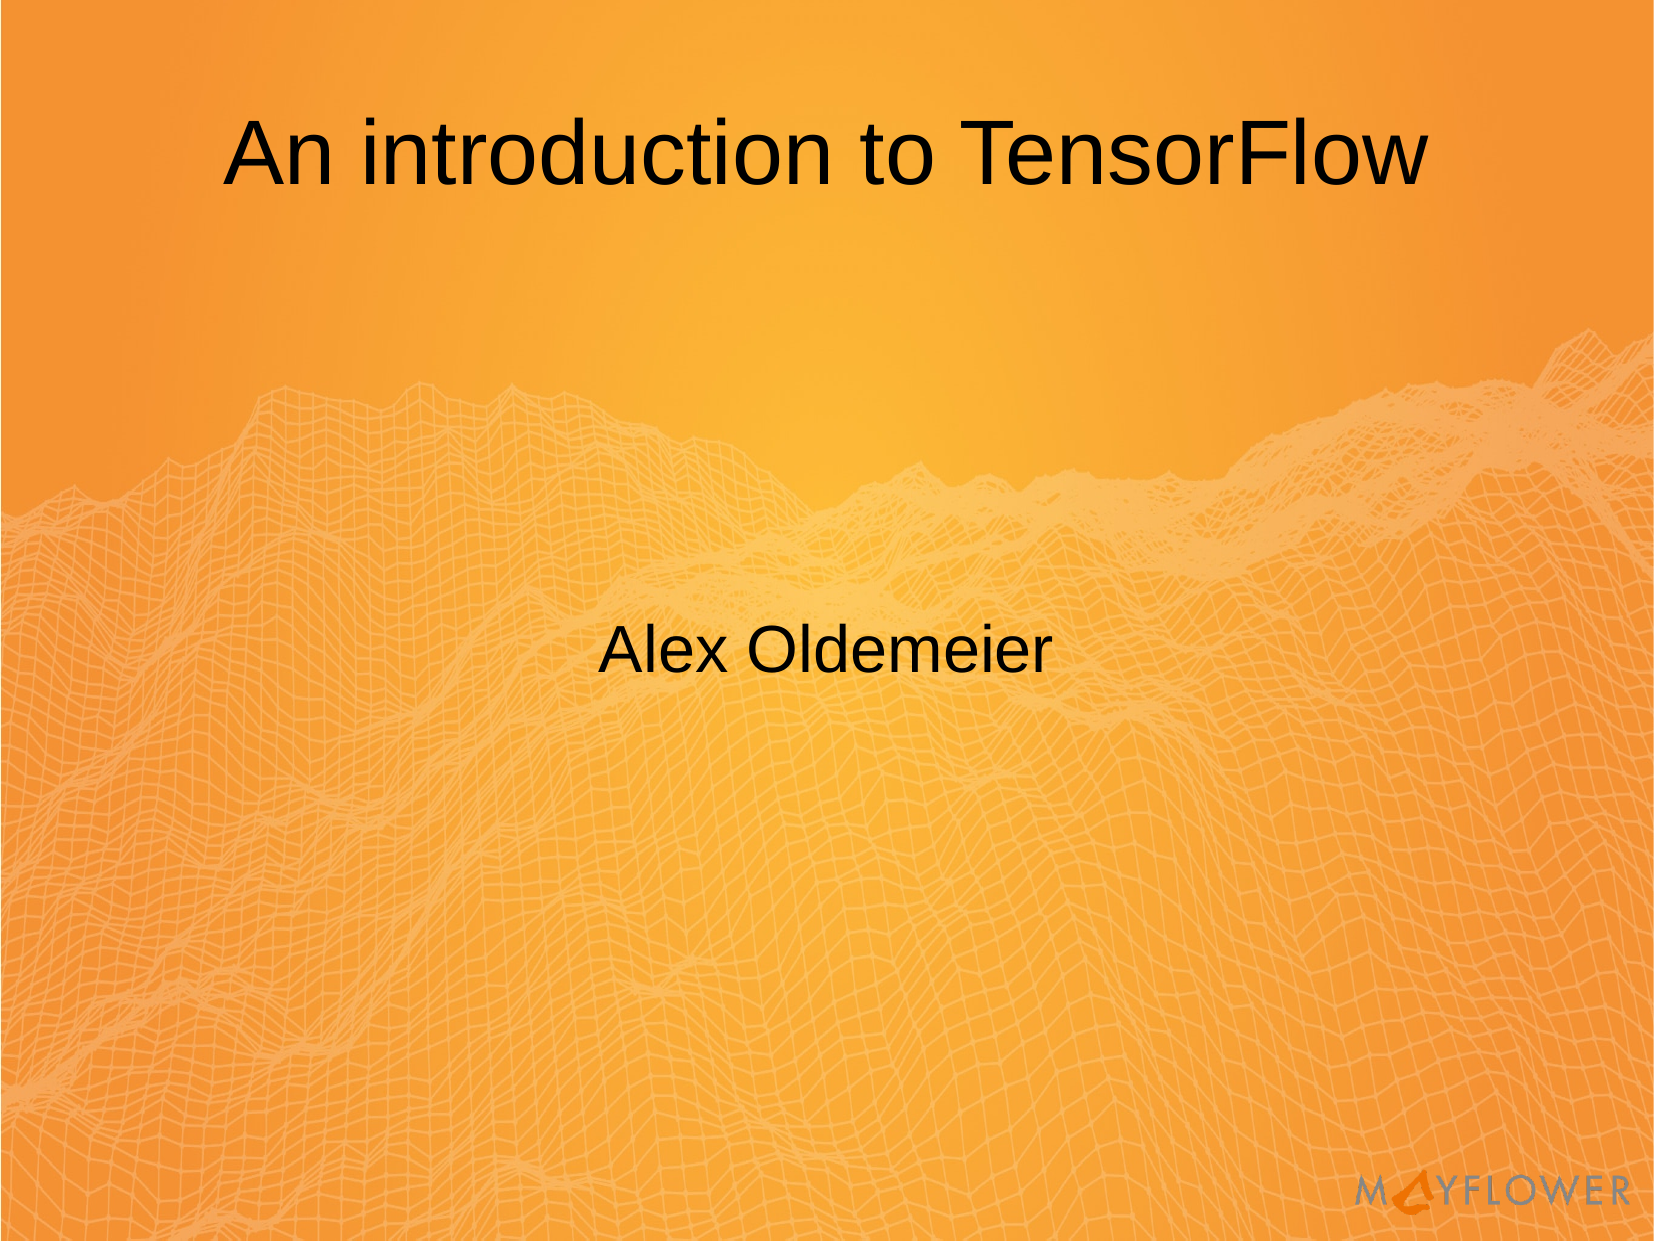

# An introduction to TensorFlow
Alex Oldemeier